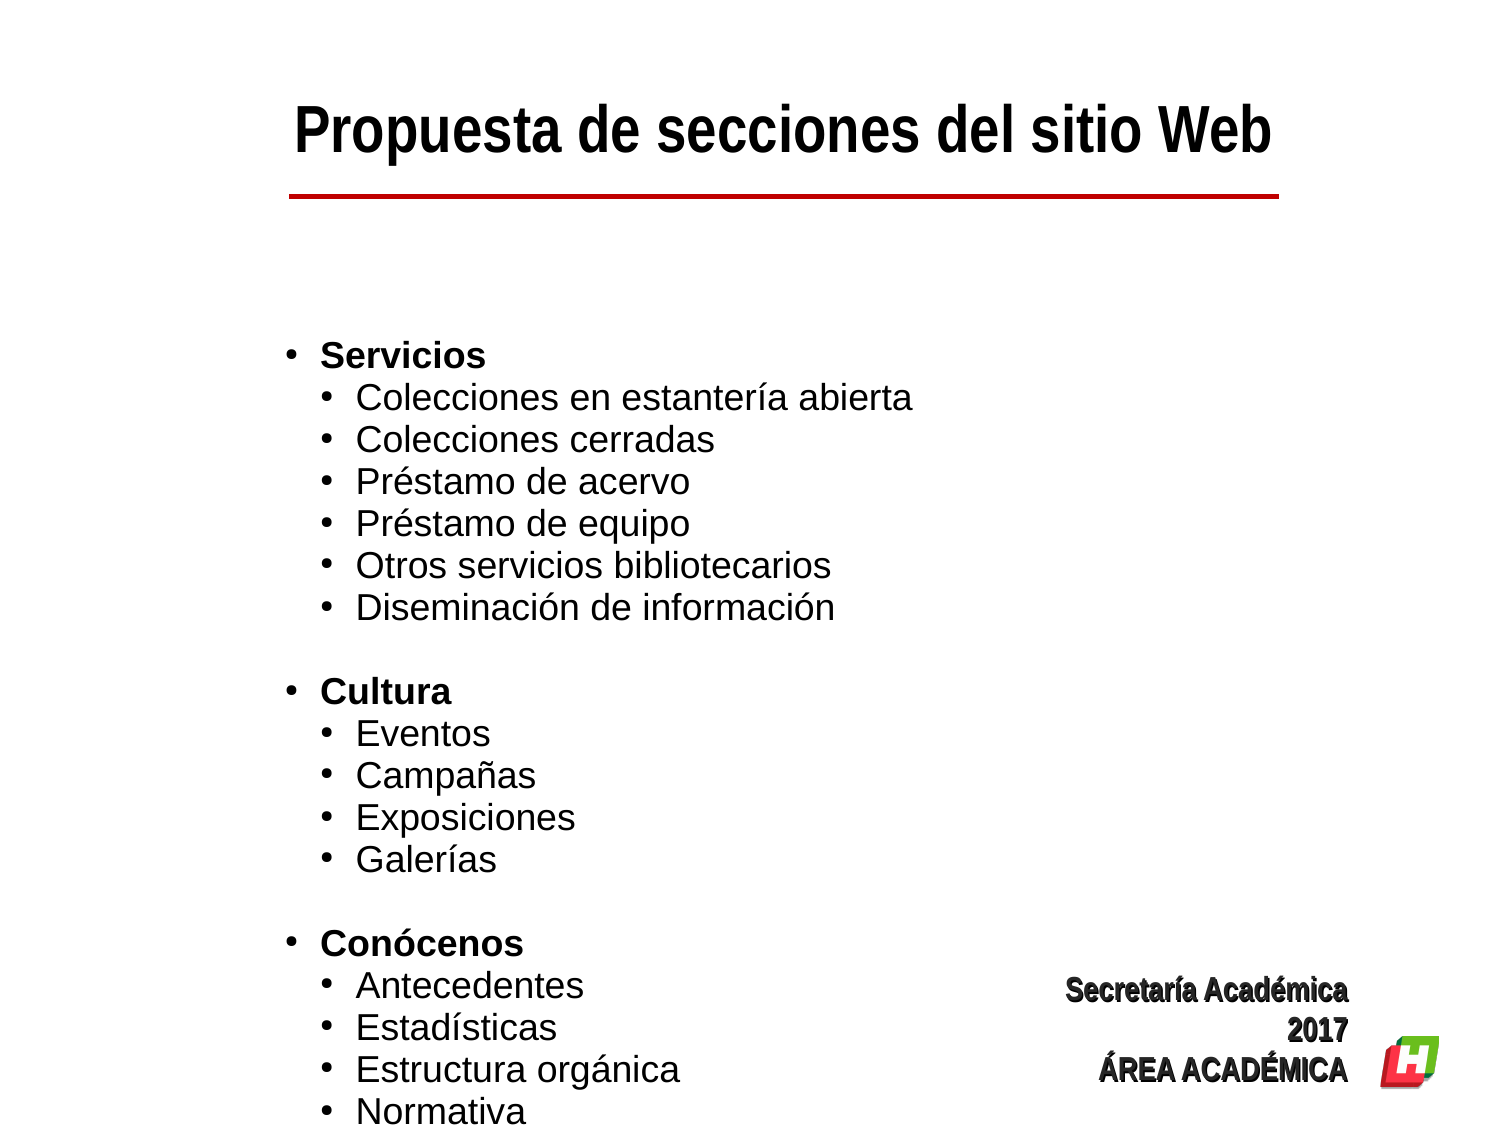

Propuesta de secciones del sitio Web
Servicios
Colecciones en estantería abierta
Colecciones cerradas
Préstamo de acervo
Préstamo de equipo
Otros servicios bibliotecarios
Diseminación de información
Cultura
Eventos
Campañas
Exposiciones
Galerías
Conócenos
Antecedentes
Estadísticas
Estructura orgánica
Normativa
Directorio
Secretaría Académica
2017
ÁREA ACADÉMICA